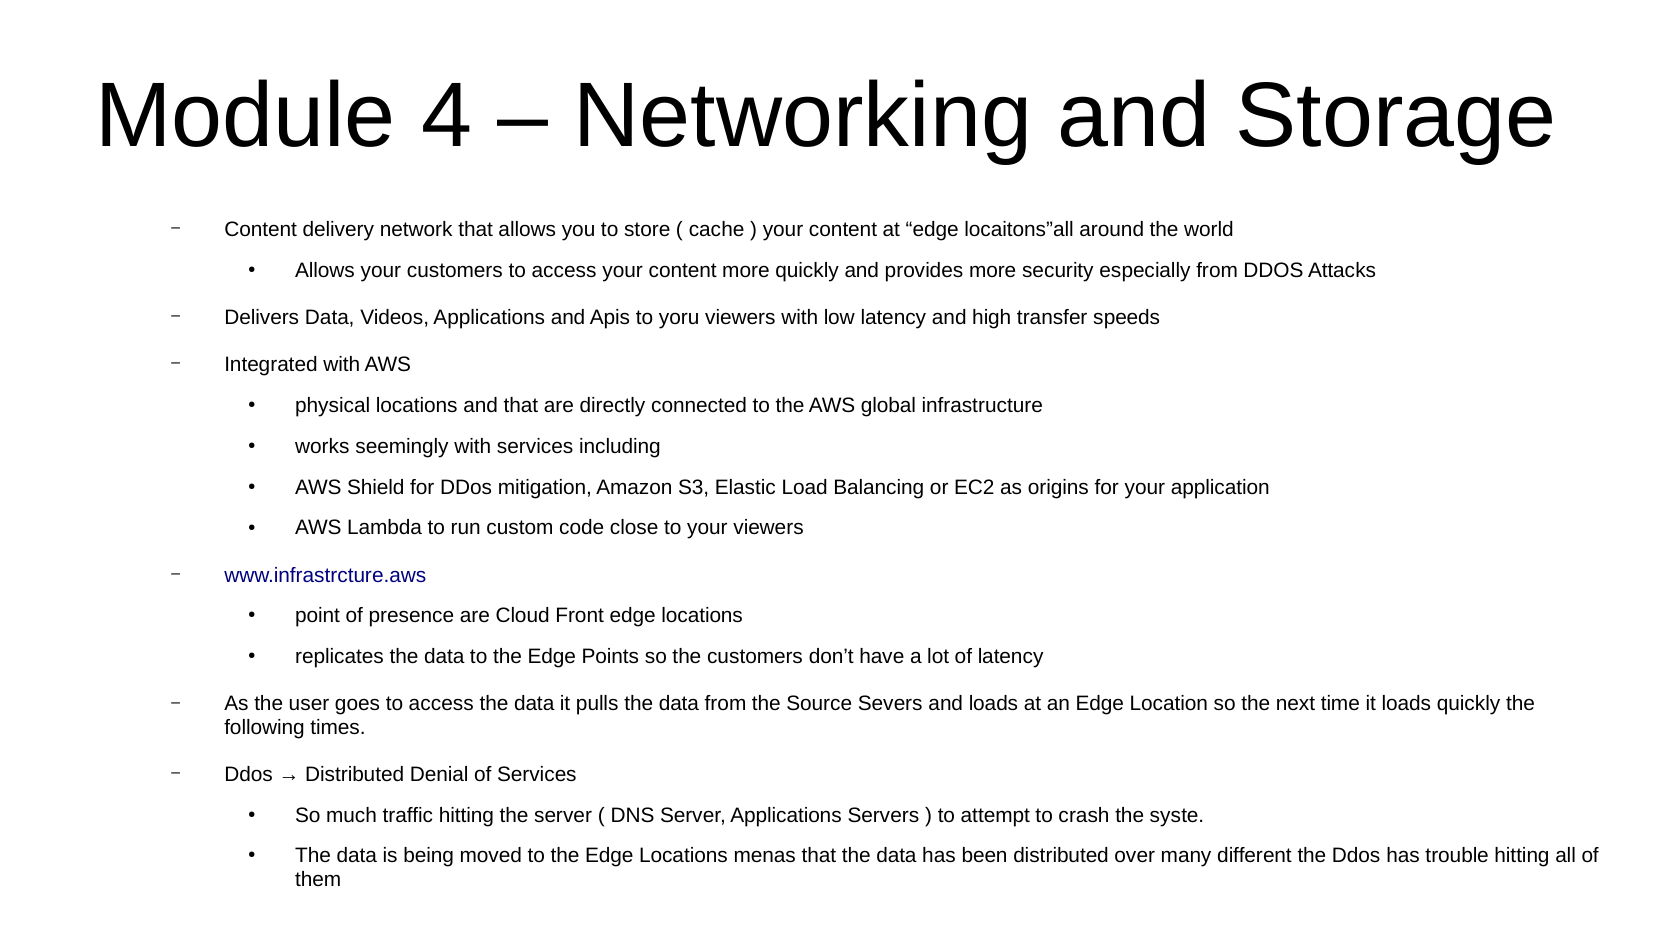

# Module 4 – Networking and Storage
Content delivery network that allows you to store ( cache ) your content at “edge locaitons”all around the world
Allows your customers to access your content more quickly and provides more security especially from DDOS Attacks
Delivers Data, Videos, Applications and Apis to yoru viewers with low latency and high transfer speeds
Integrated with AWS
physical locations and that are directly connected to the AWS global infrastructure
works seemingly with services including
AWS Shield for DDos mitigation, Amazon S3, Elastic Load Balancing or EC2 as origins for your application
AWS Lambda to run custom code close to your viewers
www.infrastrcture.aws
point of presence are Cloud Front edge locations
replicates the data to the Edge Points so the customers don’t have a lot of latency
As the user goes to access the data it pulls the data from the Source Severs and loads at an Edge Location so the next time it loads quickly the following times.
Ddos → Distributed Denial of Services
So much traffic hitting the server ( DNS Server, Applications Servers ) to attempt to crash the syste.
The data is being moved to the Edge Locations menas that the data has been distributed over many different the Ddos has trouble hitting all of them